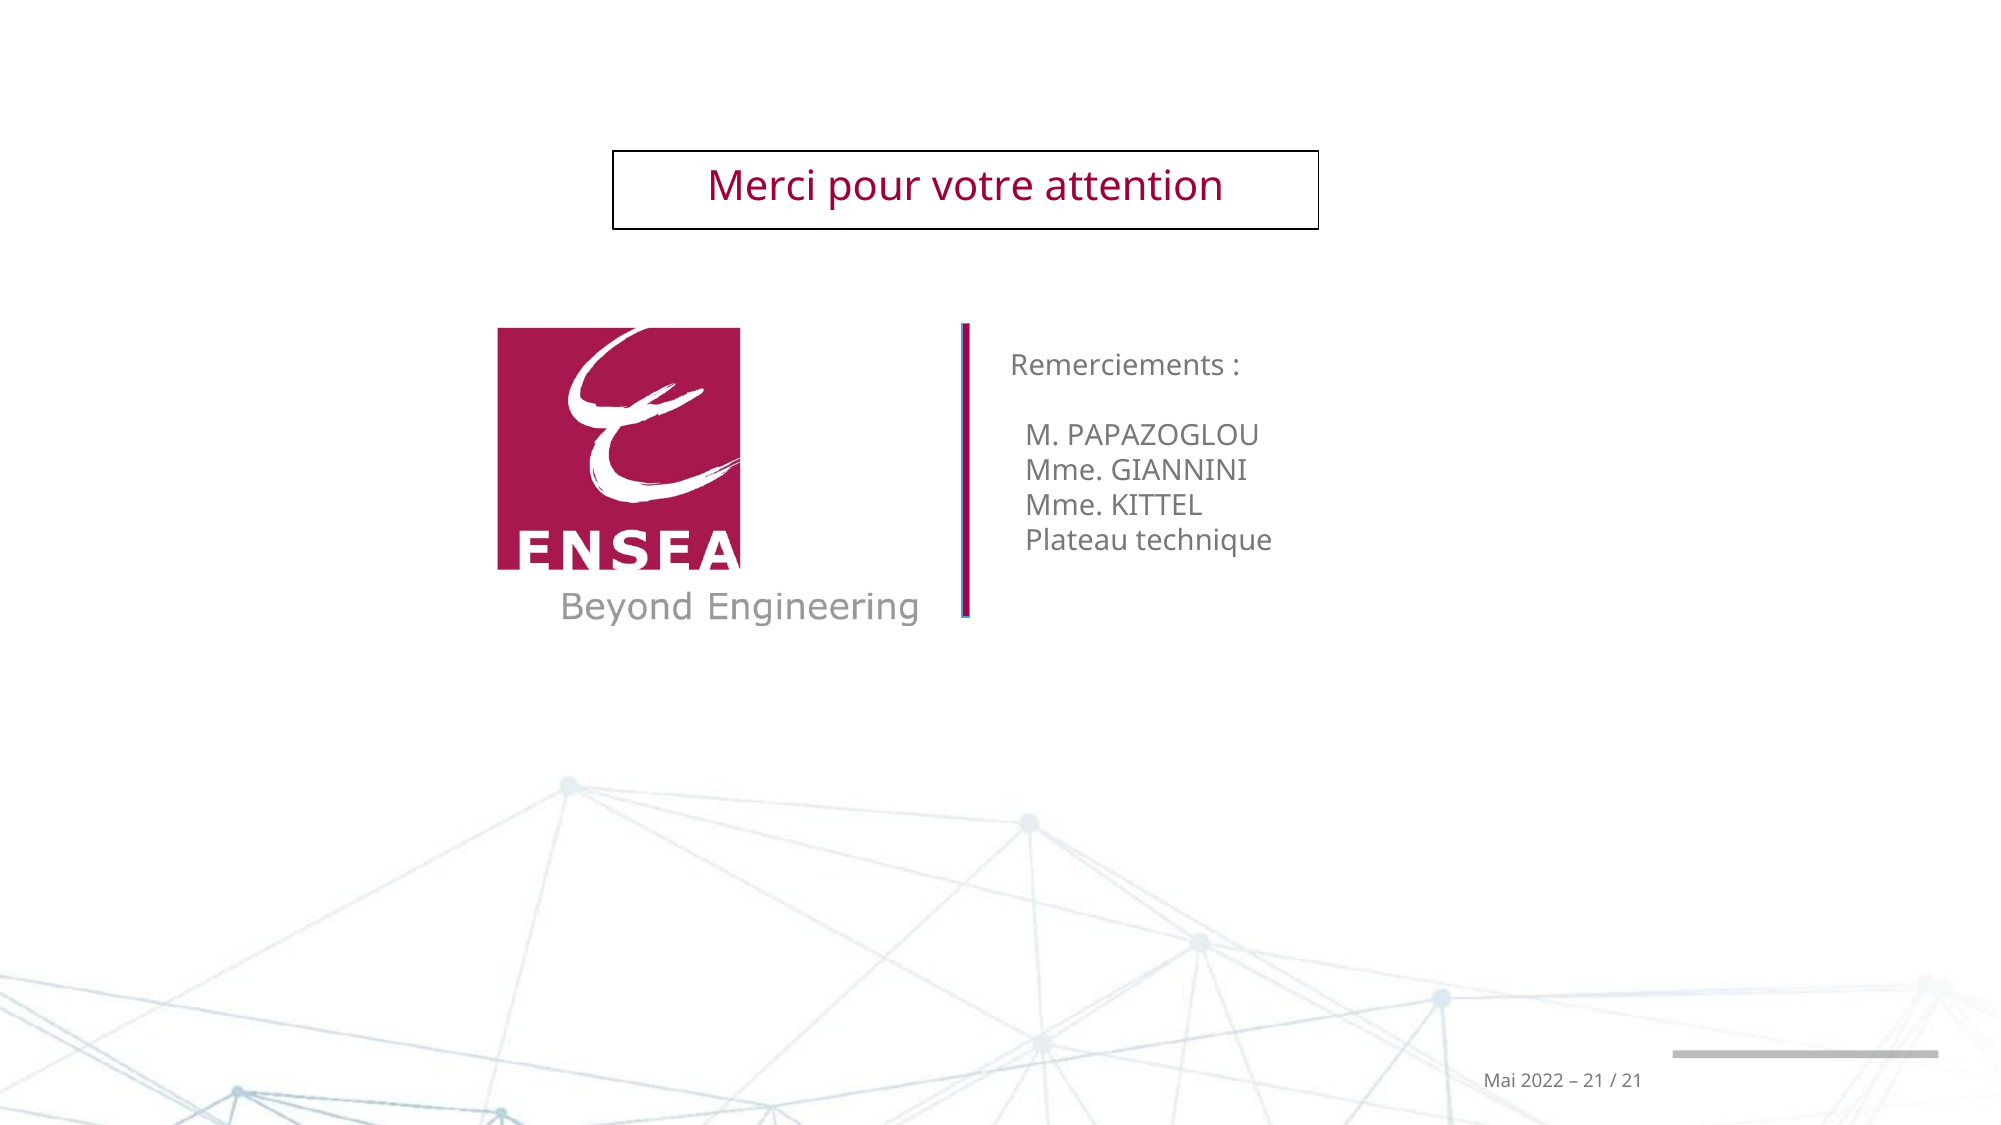

Merci pour votre attention
Remerciements :
 M. PAPAZOGLOU
 Mme. GIANNINI
 Mme. KITTEL
 Plateau technique
Mai 2022 – / 21